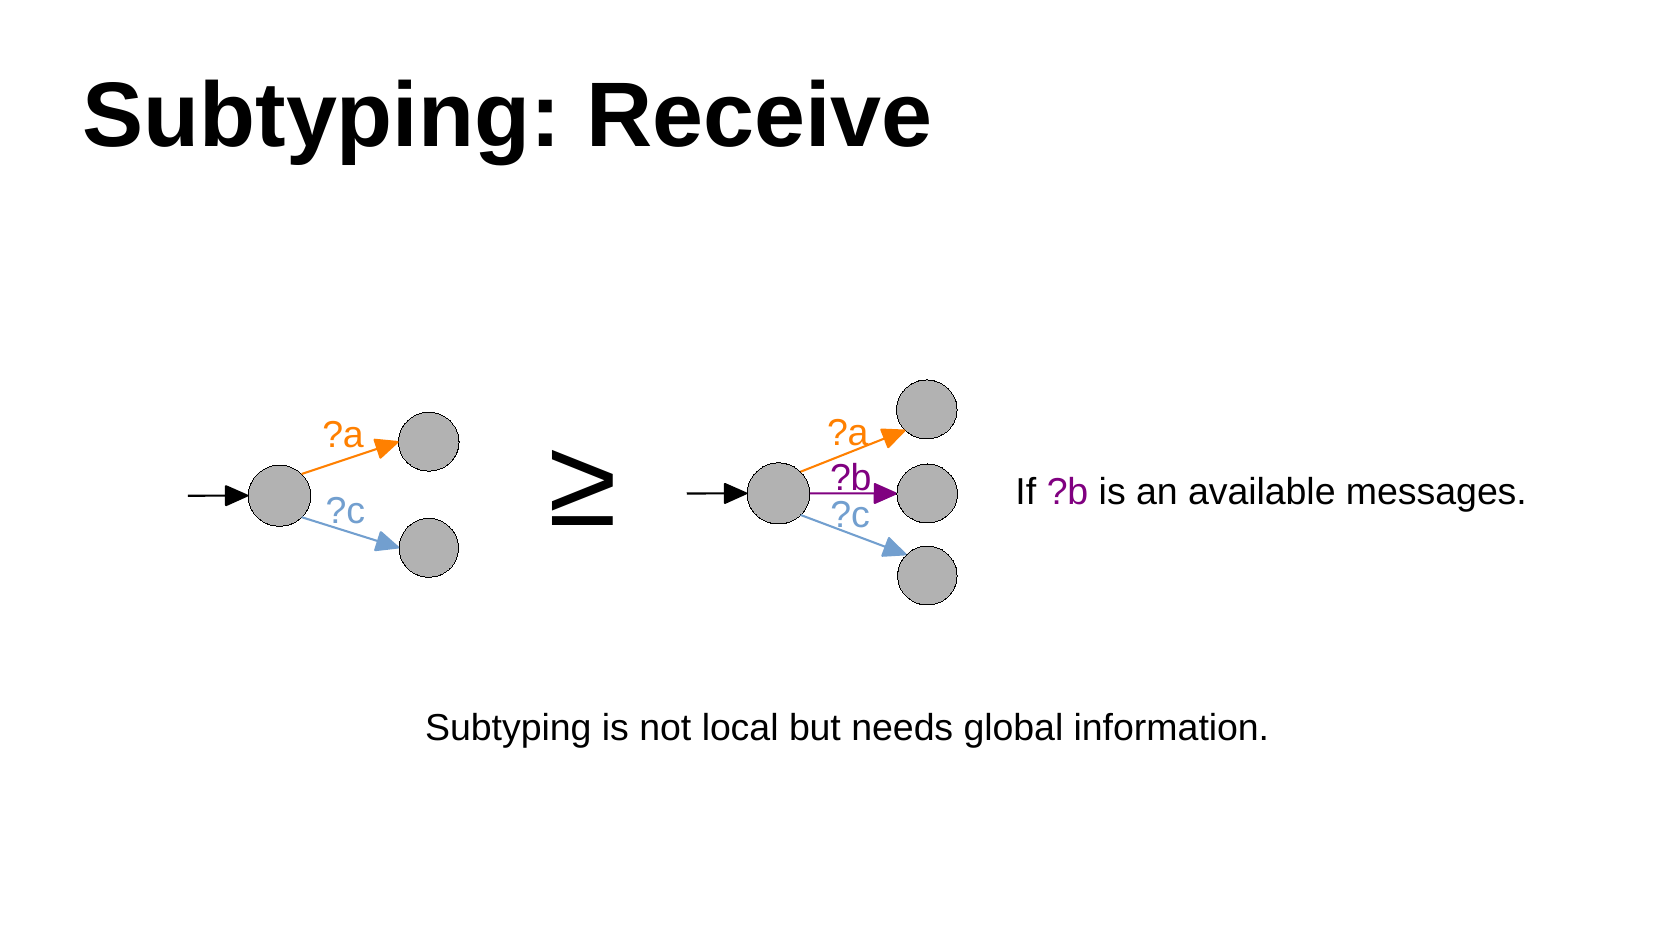

# Subtyping: Receive
?a
≥
?a
?b
If ?b is an available messages.
?c
?c
Subtyping is not local but needs global information.